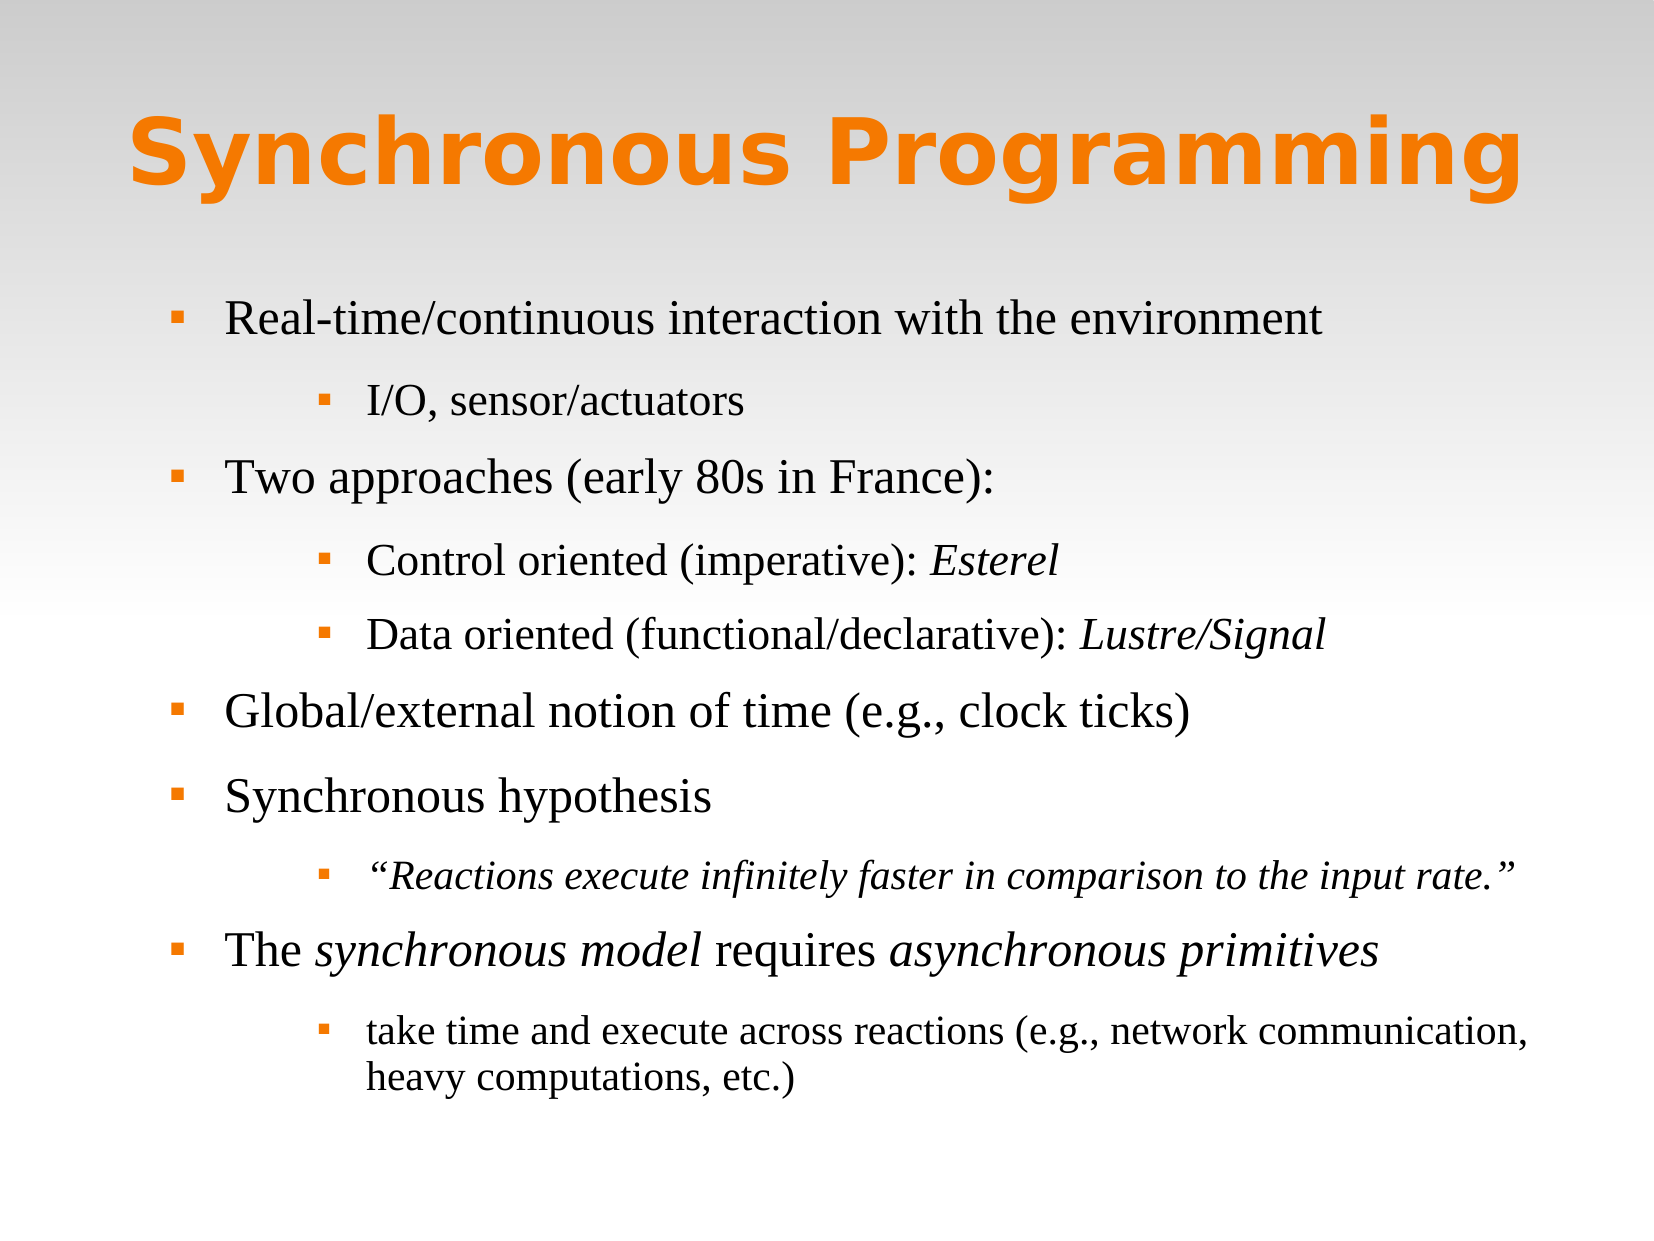

# Synchronous Programming
Real-time/continuous interaction with the environment
I/O, sensor/actuators
Two approaches (early 80s in France):
Control oriented (imperative): Esterel
Data oriented (functional/declarative): Lustre/Signal
Global/external notion of time (e.g., clock ticks)
Synchronous hypothesis
“Reactions execute infinitely faster in comparison to the input rate.”
The synchronous model requires asynchronous primitives
take time and execute across reactions (e.g., network communication, heavy computations, etc.)